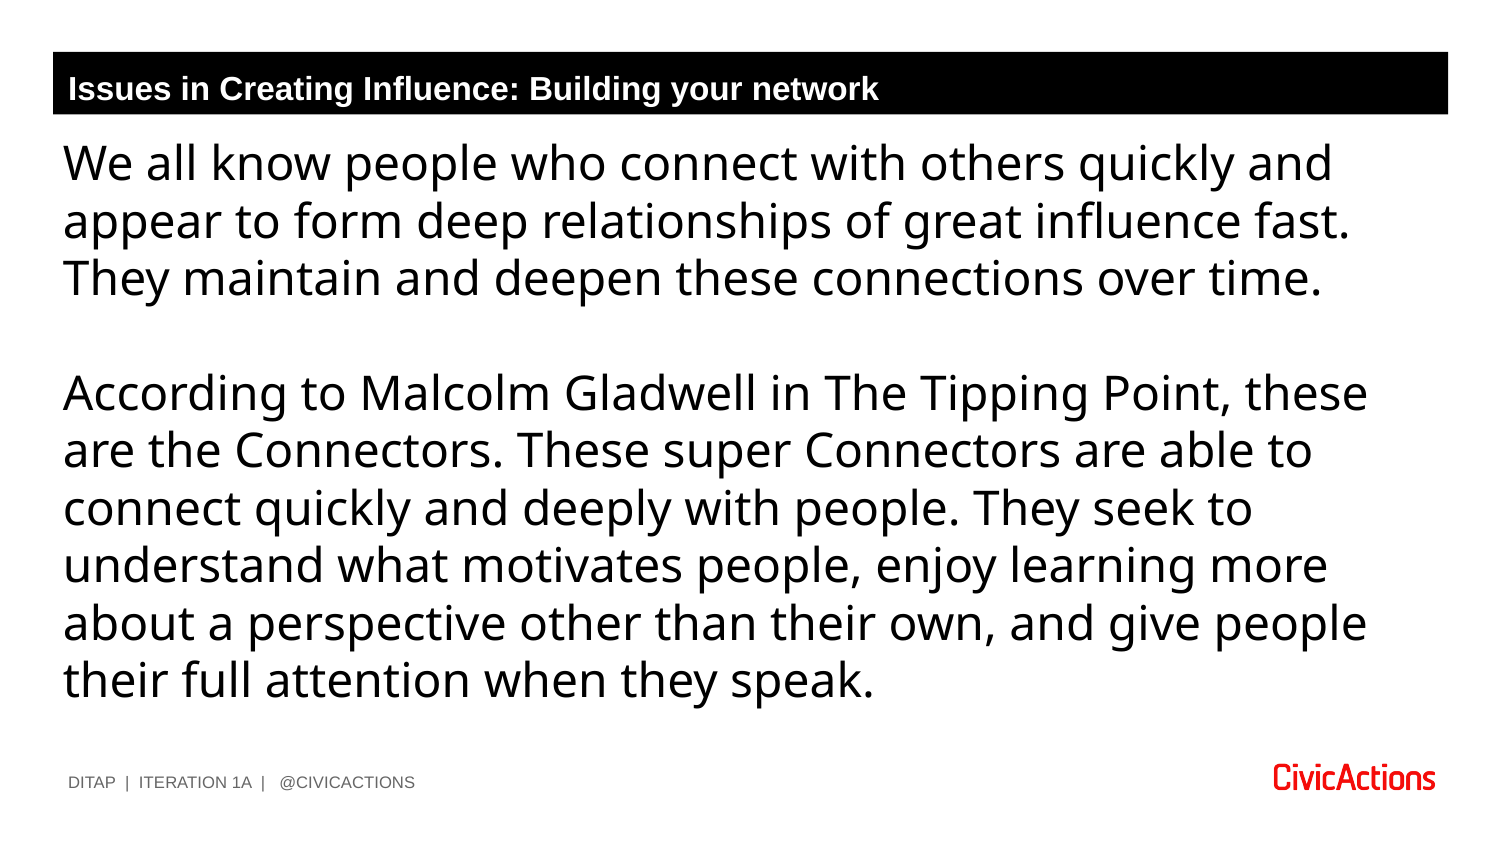

# Issues in Creating Influence: Building your network
We all know people who connect with others quickly and appear to form deep relationships of great influence fast. They maintain and deepen these connections over time.
According to Malcolm Gladwell in The Tipping Point, these are the Connectors. These super Connectors are able to connect quickly and deeply with people. They seek to understand what motivates people, enjoy learning more about a perspective other than their own, and give people their full attention when they speak.